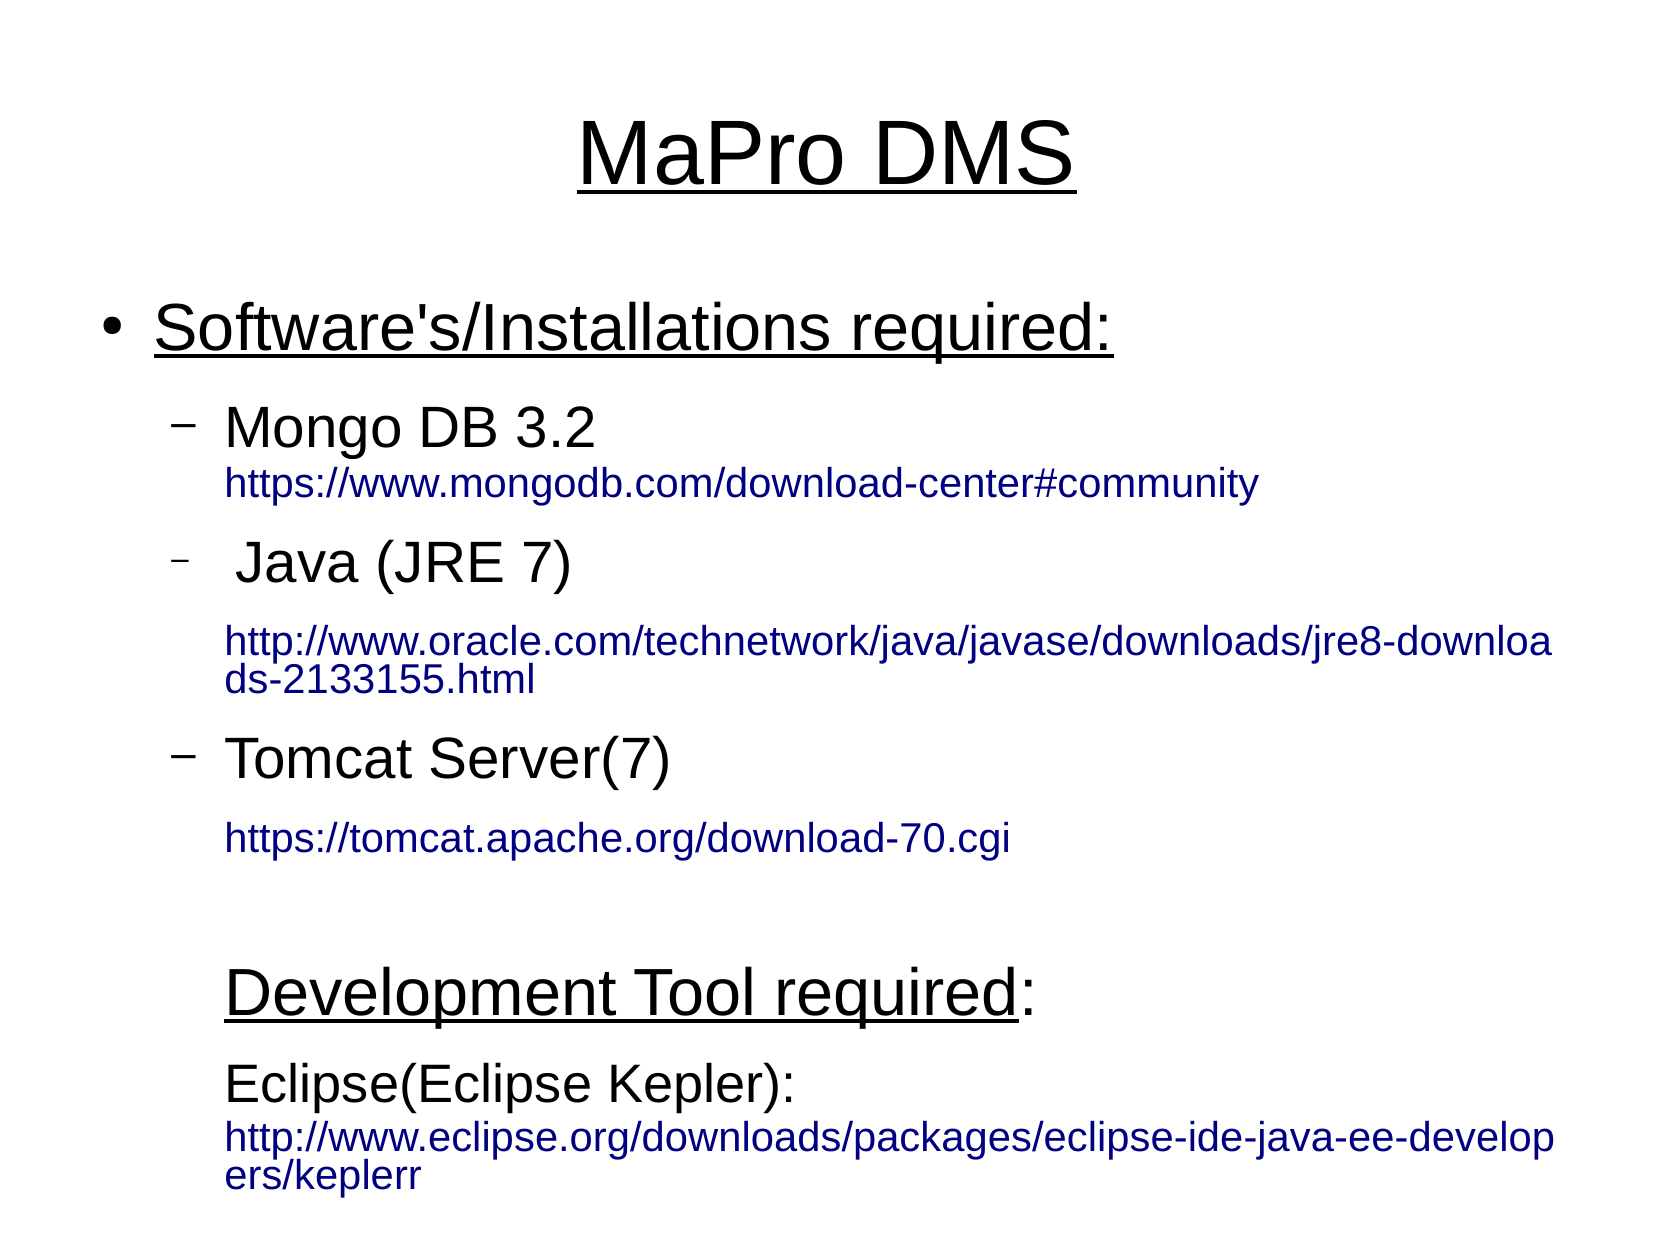

# MaPro DMS
Software's/Installations required:
Mongo DB 3.2https://www.mongodb.com/download-center#community
 Java (JRE 7)
http://www.oracle.com/technetwork/java/javase/downloads/jre8-downloads-2133155.html
Tomcat Server(7)
https://tomcat.apache.org/download-70.cgi
Development Tool required:
Eclipse(Eclipse Kepler): http://www.eclipse.org/downloads/packages/eclipse-ide-java-ee-developers/keplerr